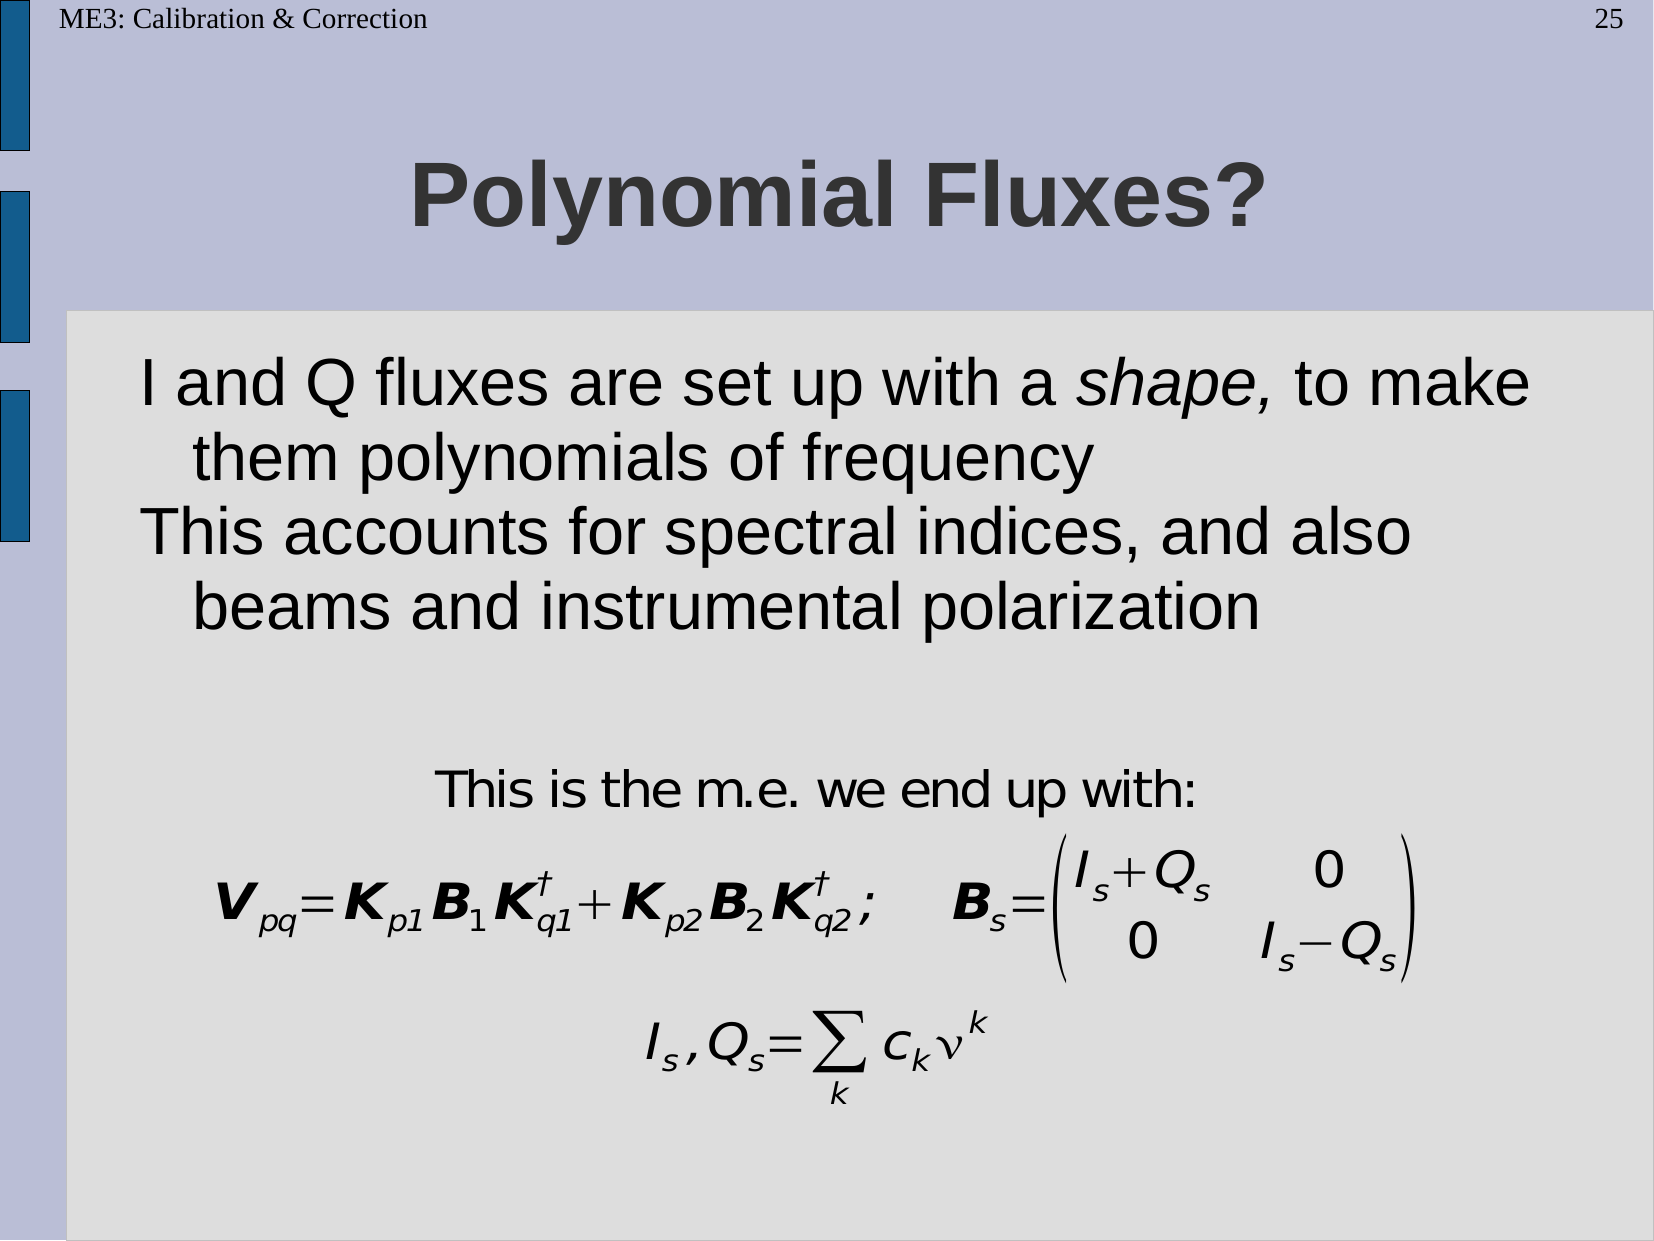

ME3: Calibration & Correction
25
# Polynomial Fluxes?
I and Q fluxes are set up with a shape, to make them polynomials of frequency
This accounts for spectral indices, and also beams and instrumental polarization